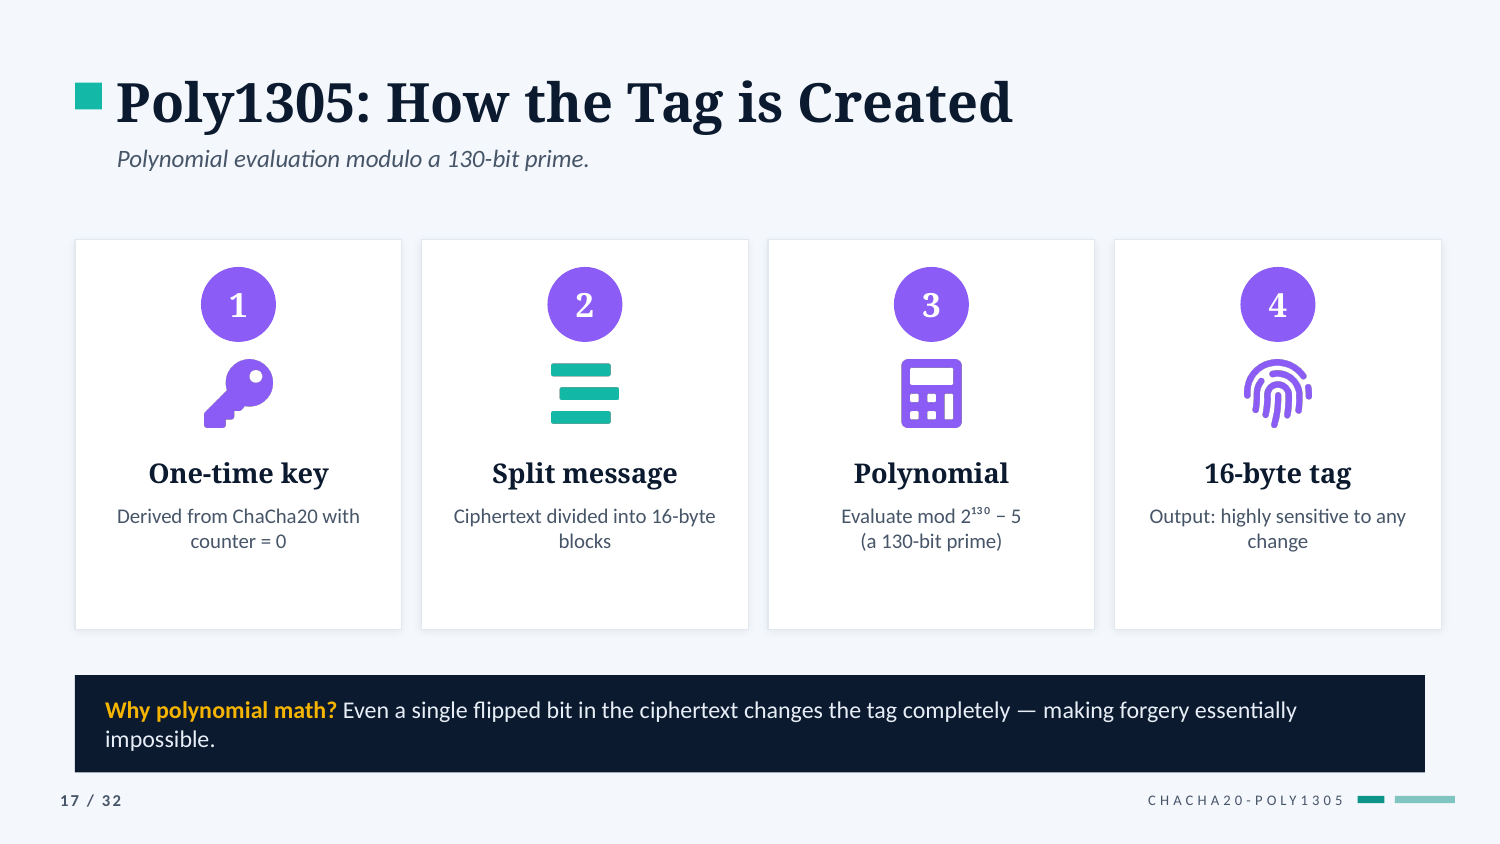

Poly1305: How the Tag is Created
Polynomial evaluation modulo a 130-bit prime.
1
2
3
4
One-time key
Split message
Polynomial
16-byte tag
Derived from ChaCha20 with counter = 0
Ciphertext divided into 16-byte blocks
Evaluate mod 2¹³⁰ − 5
(a 130-bit prime)
Output: highly sensitive to any change
Why polynomial math? Even a single flipped bit in the ciphertext changes the tag completely — making forgery essentially impossible.
17 / 32
CHACHA20-POLY1305